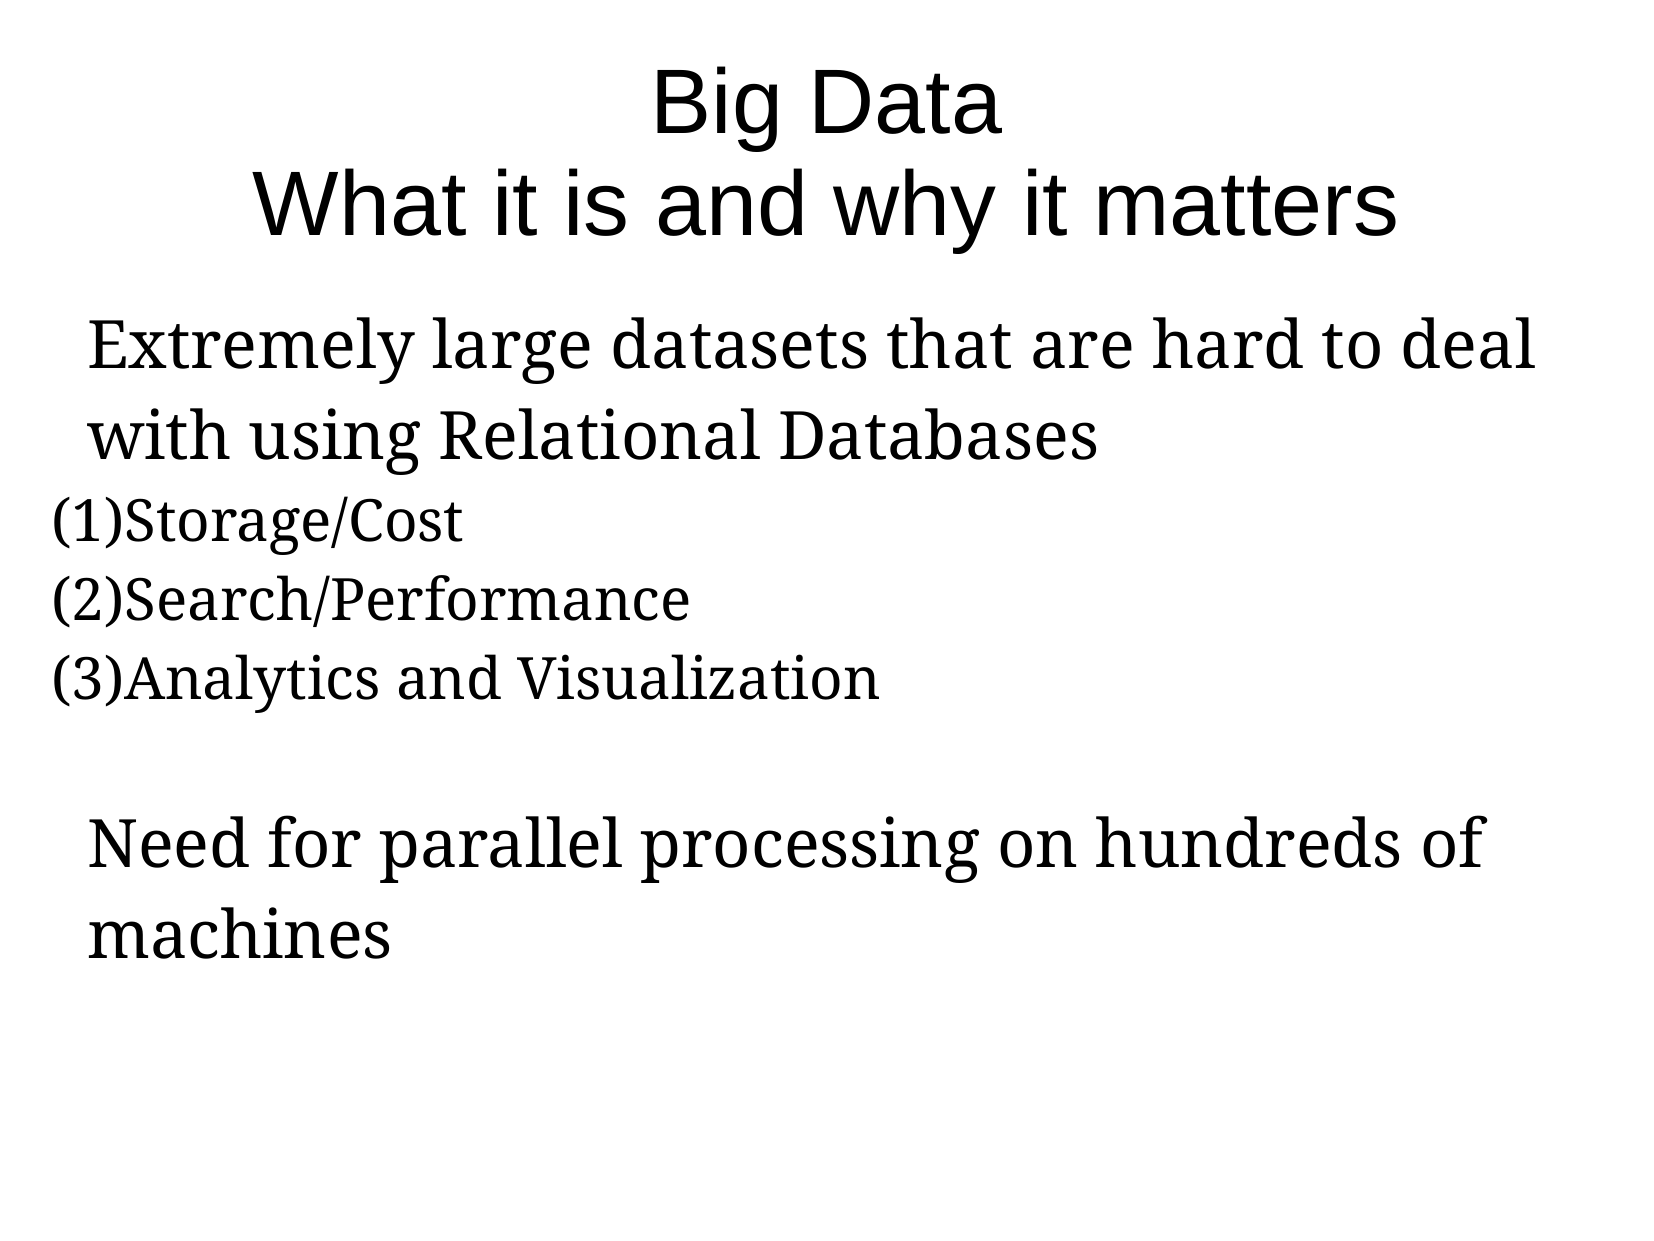

# Big Data What it is and why it matters
Extremely large datasets that are hard to deal with using Relational Databases
Storage/Cost
Search/Performance
Analytics and Visualization
Need for parallel processing on hundreds of machines